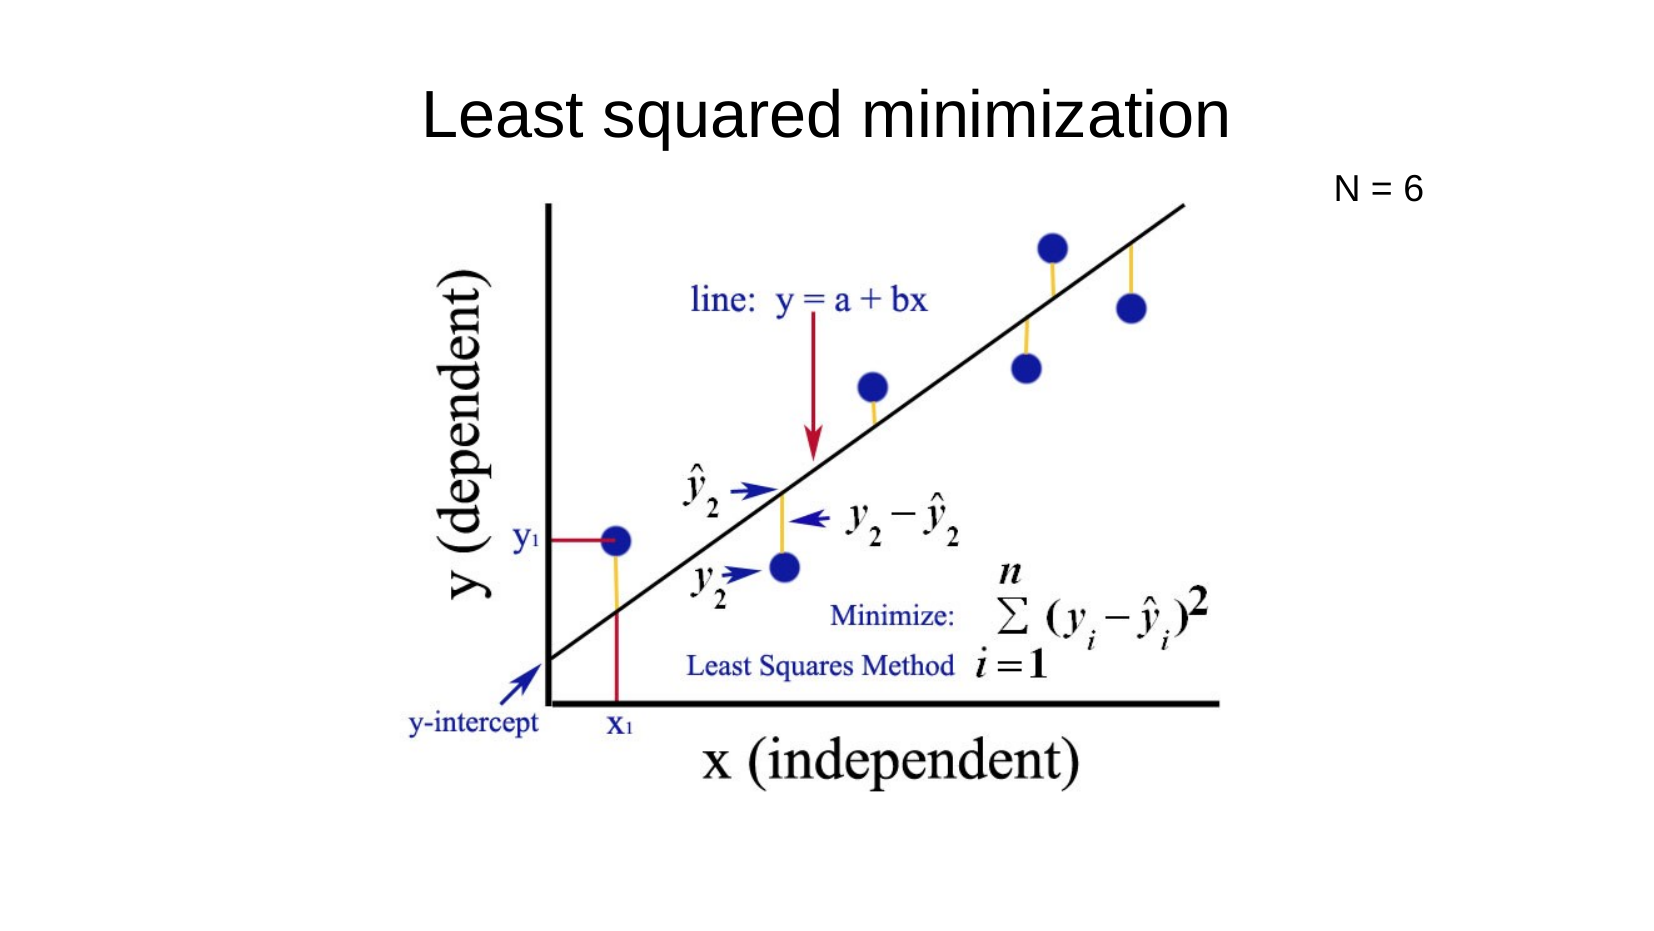

# Least squared minimization
N = 6